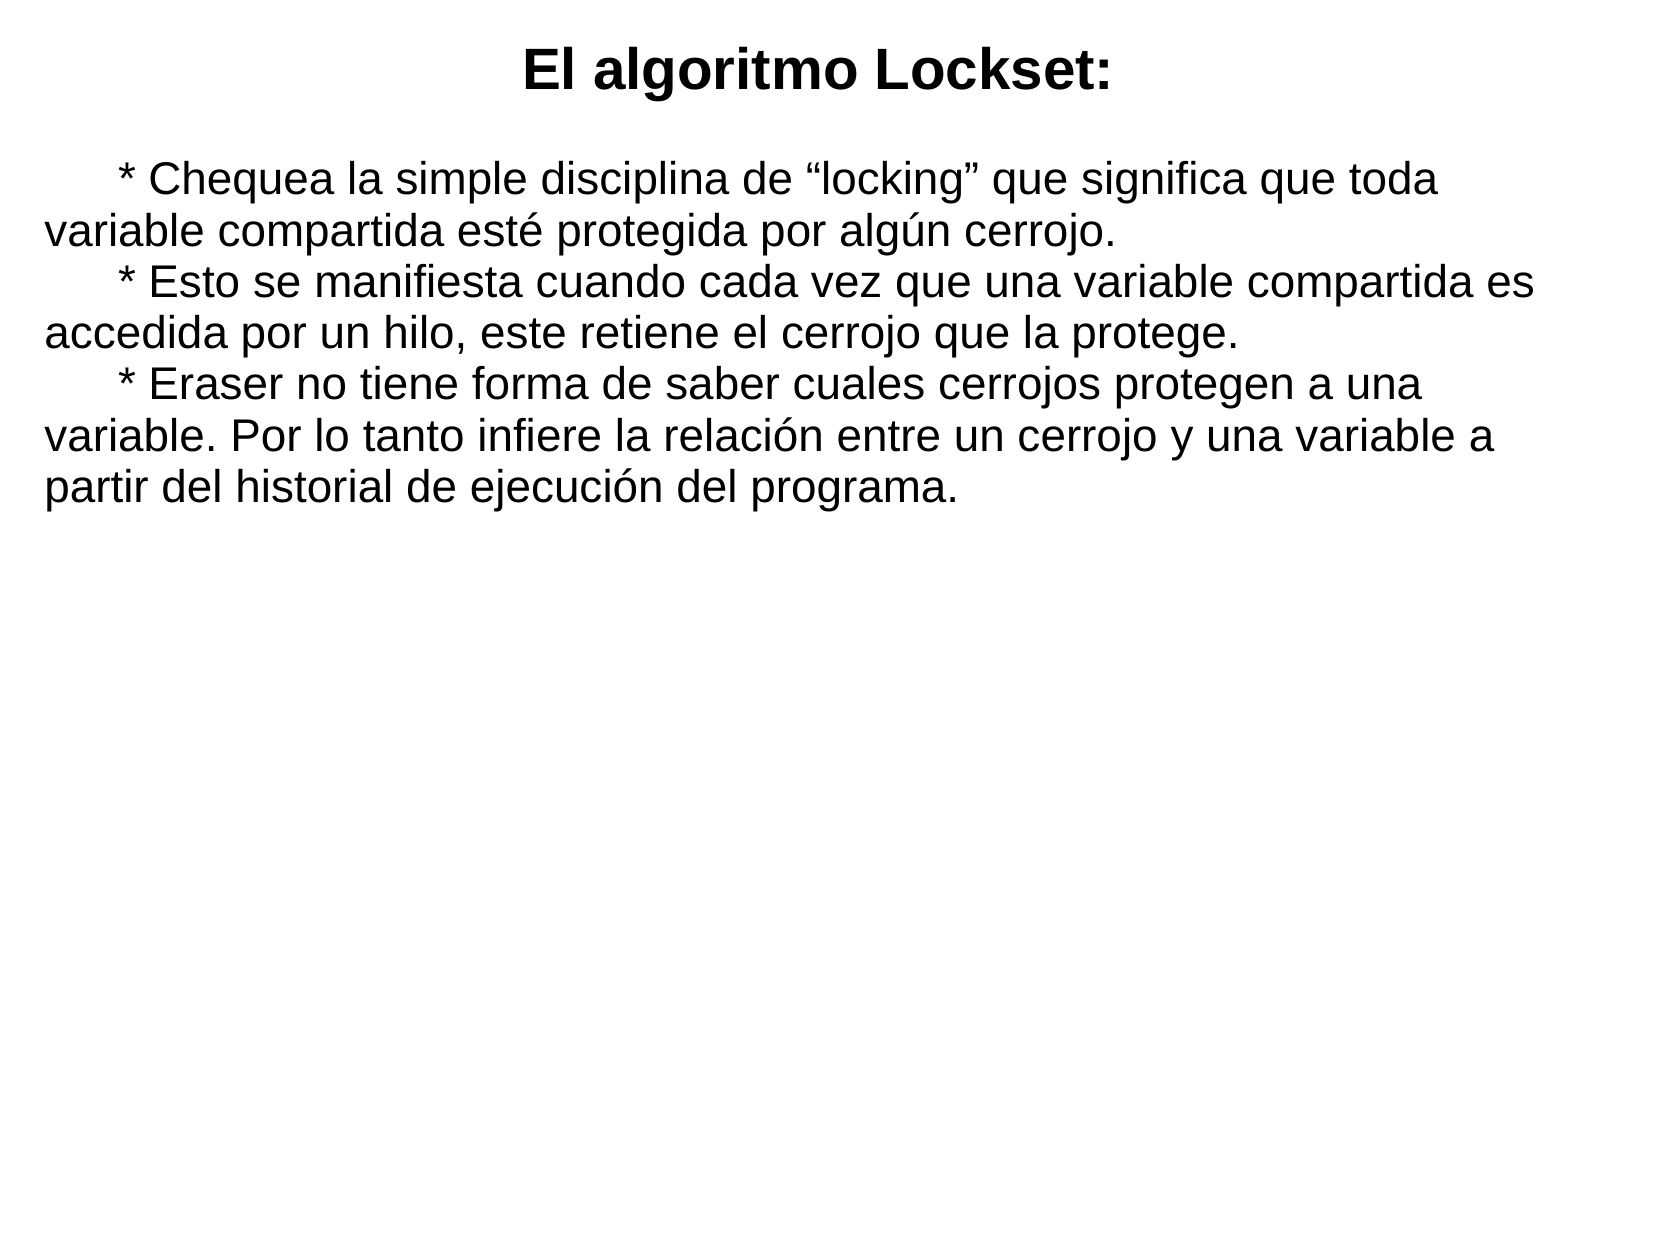

El algoritmo Lockset:
	* Chequea la simple disciplina de “locking” que significa que toda variable compartida esté protegida por algún cerrojo.
	* Esto se manifiesta cuando cada vez que una variable compartida es accedida por un hilo, este retiene el cerrojo que la protege.
	* Eraser no tiene forma de saber cuales cerrojos protegen a una variable. Por lo tanto infiere la relación entre un cerrojo y una variable a partir del historial de ejecución del programa.